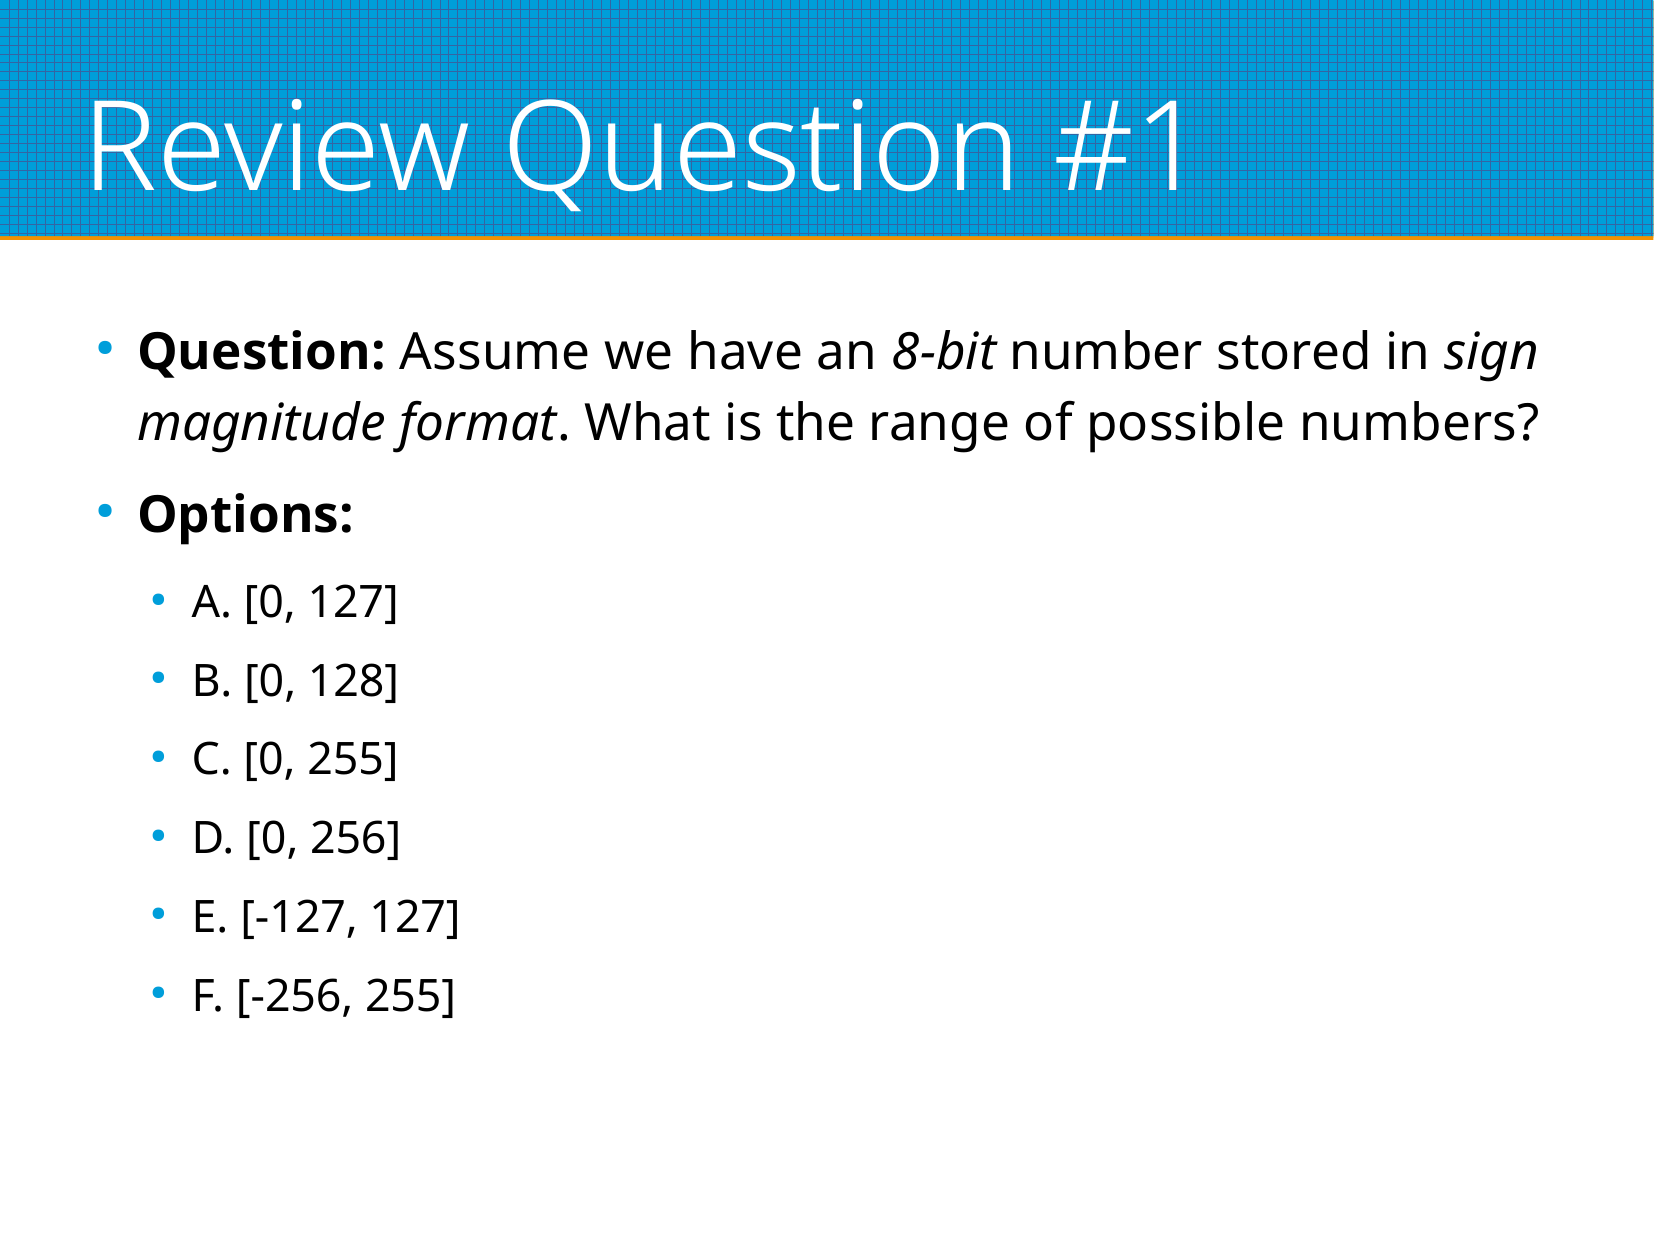

# Review Question #1
Question: Assume we have an 8-bit number stored in sign magnitude format. What is the range of possible numbers?
Options:
A. [0, 127]
B. [0, 128]
C. [0, 255]
D. [0, 256]
E. [-127, 127]
F. [-256, 255]